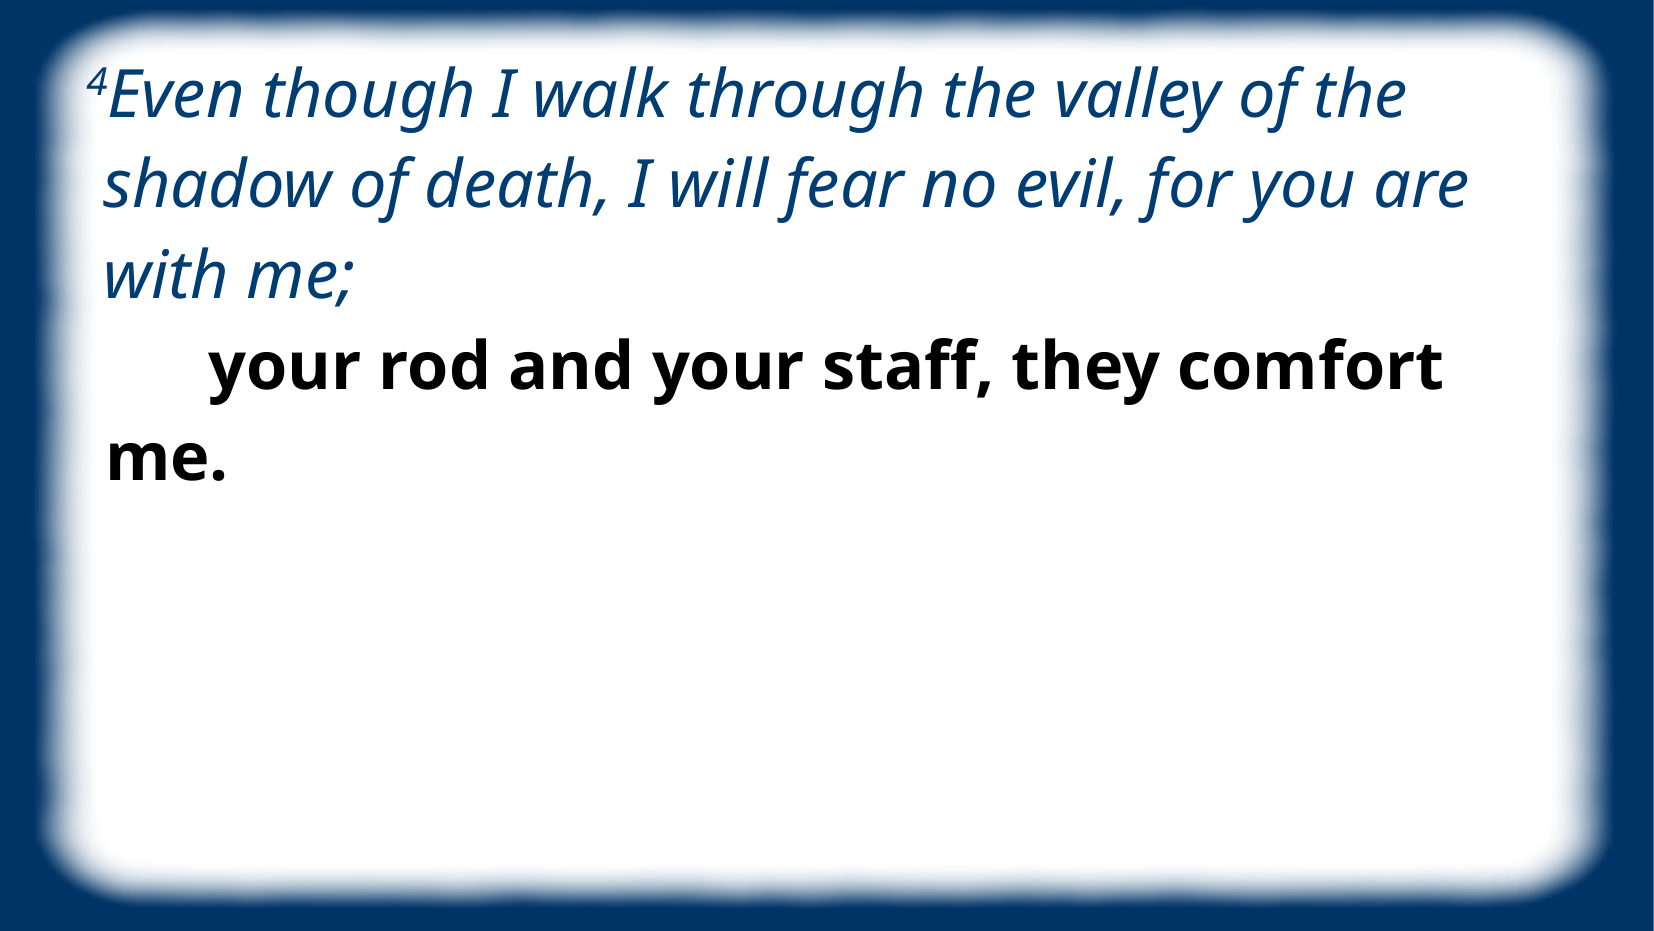

4Even though I walk through the valley of the
 shadow of death, I will fear no evil, for you are
 with me;
 your rod and your staff, they comfort me.